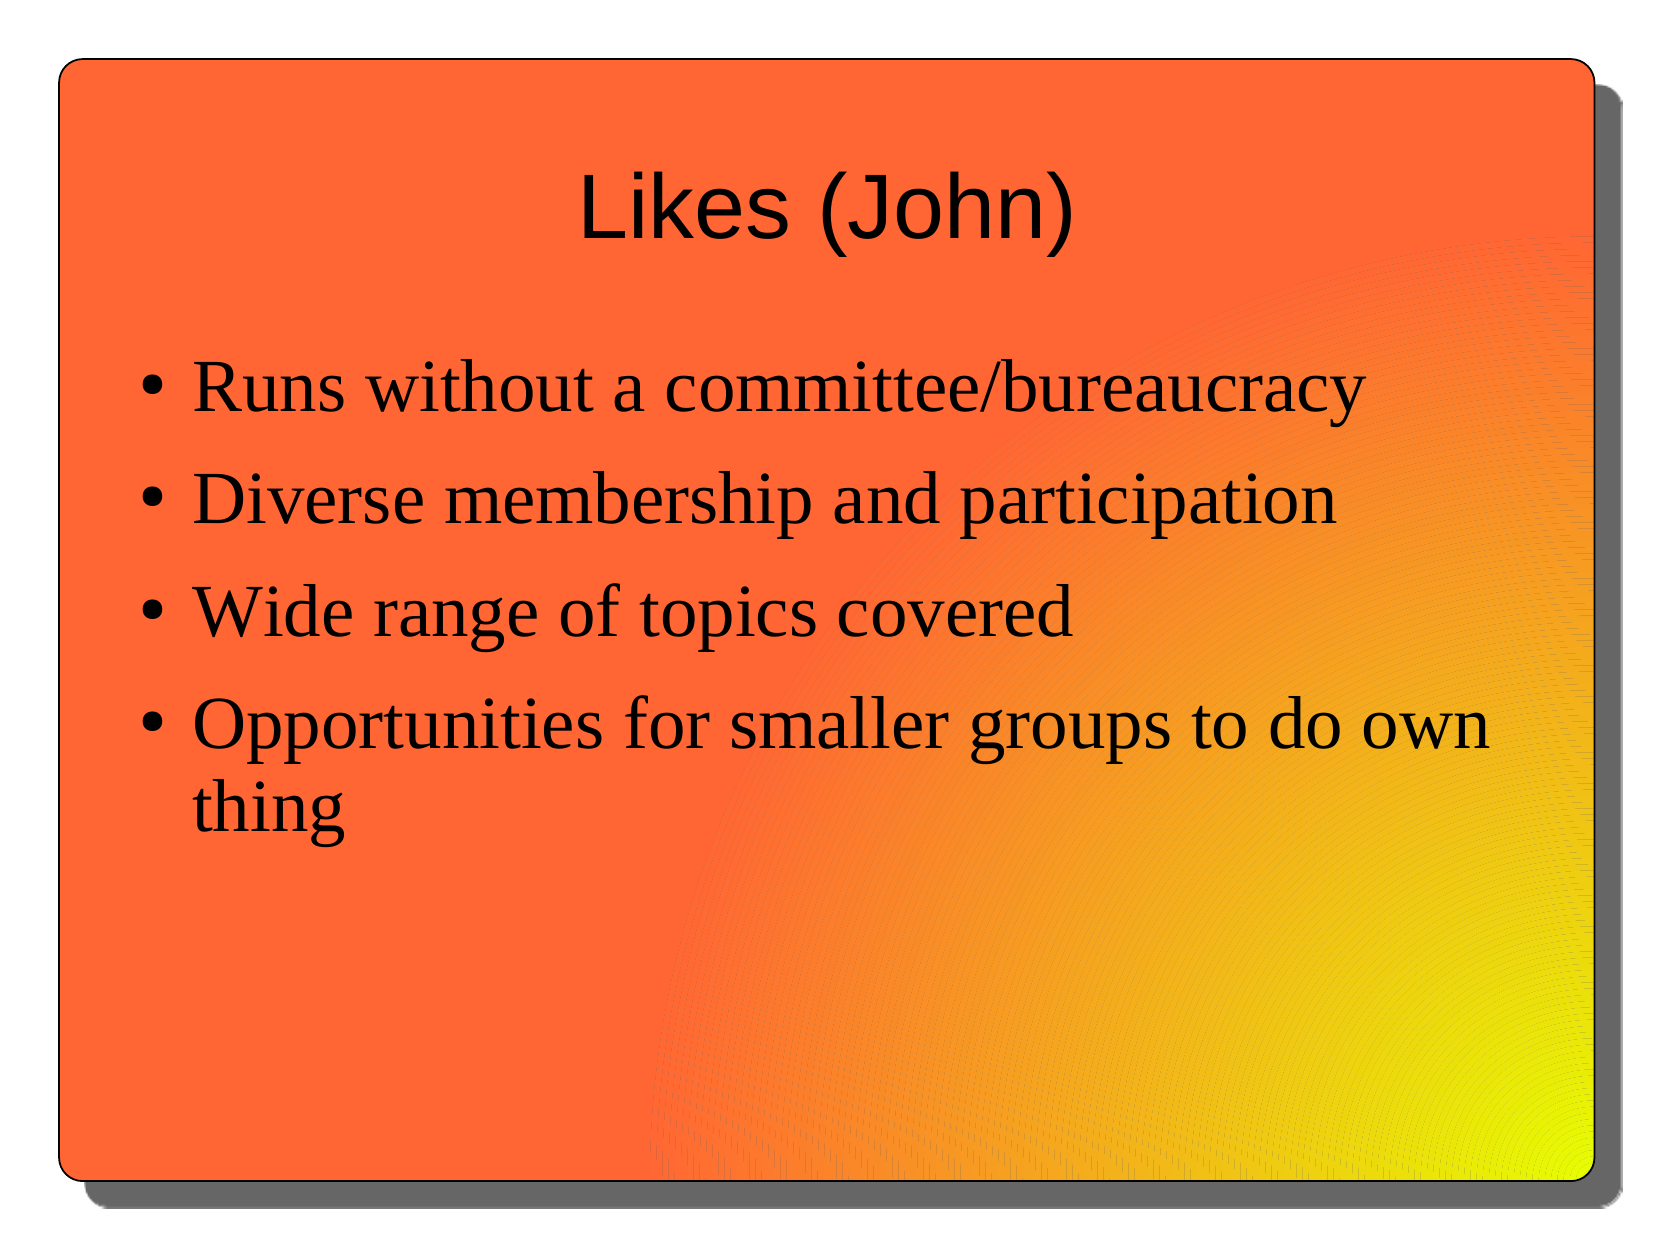

# Likes (John)
Runs without a committee/bureaucracy
Diverse membership and participation
Wide range of topics covered
Opportunities for smaller groups to do own thing